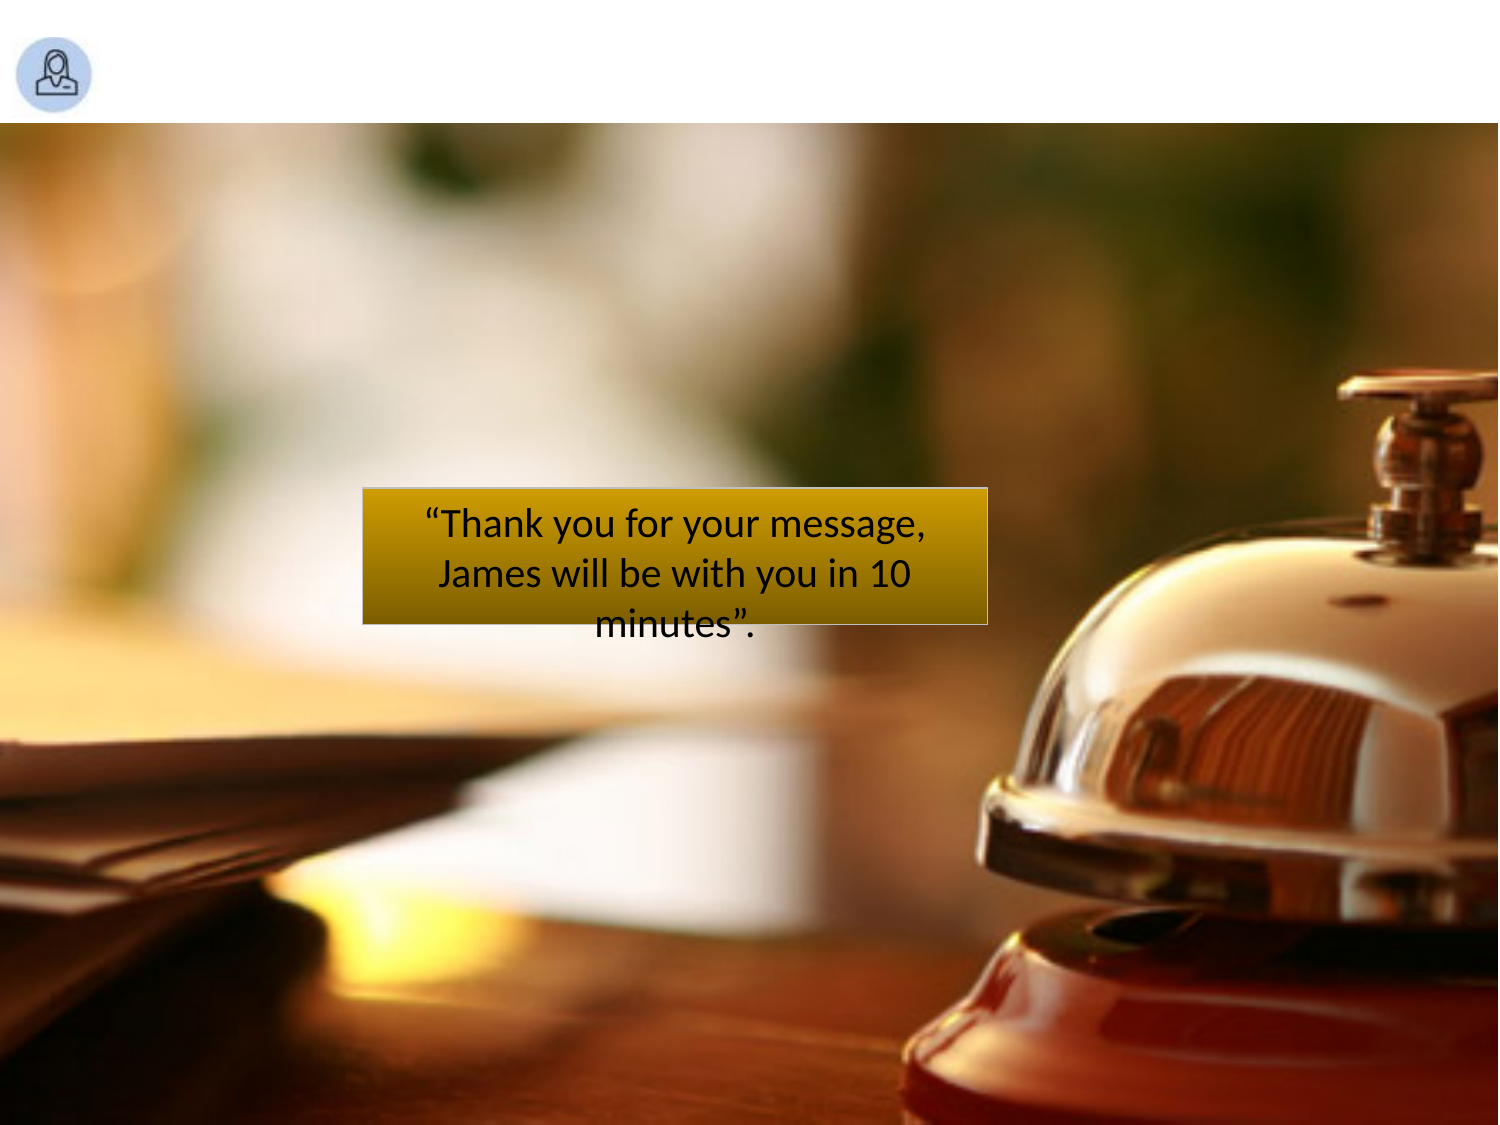

“Thank you for your message, James will be with you in 10 minutes”.